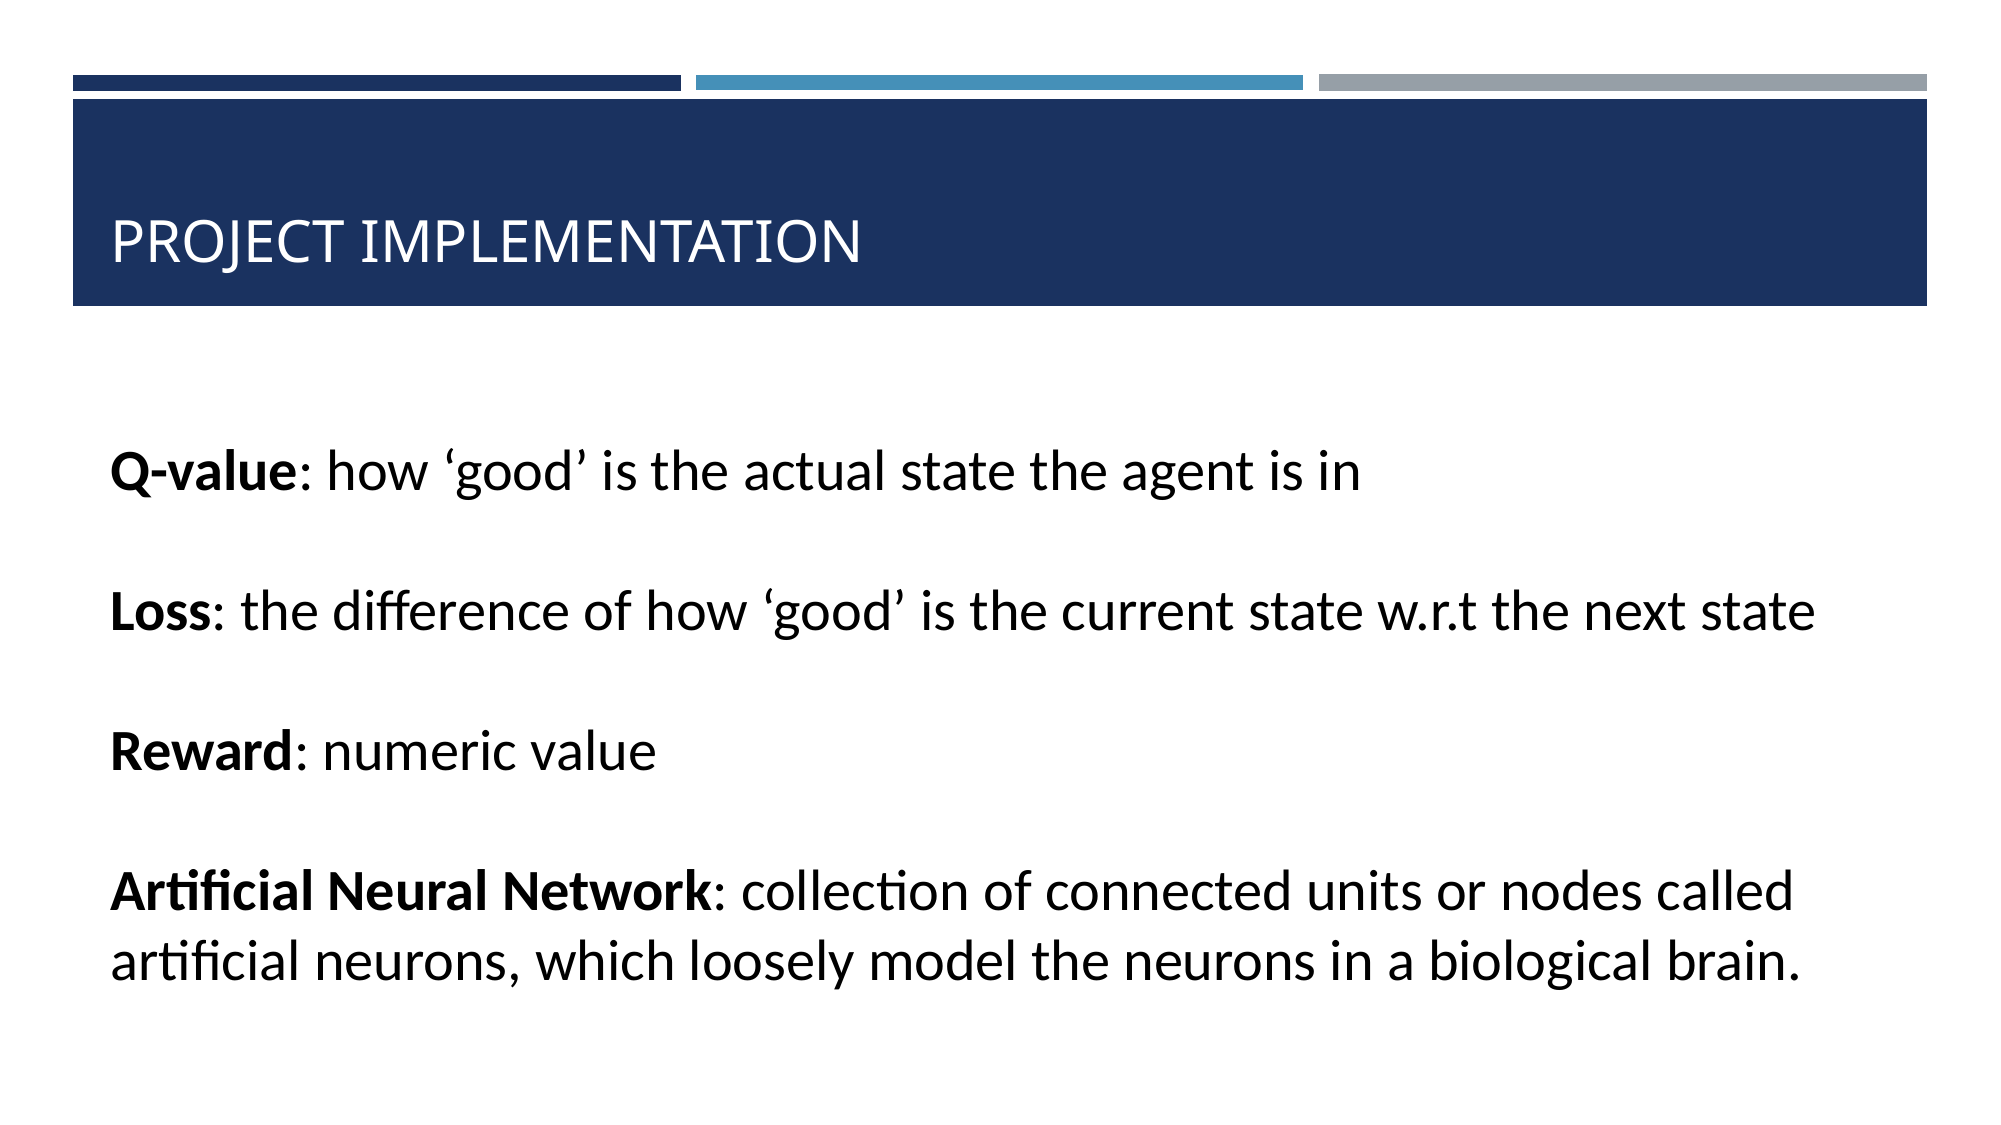

# PROJECT IMPLEMENTATION
Q-value: how ‘good’ is the actual state the agent is in
Loss: the difference of how ‘good’ is the current state w.r.t the next state
Reward: numeric value
Artificial Neural Network: collection of connected units or nodes called artificial neurons, which loosely model the neurons in a biological brain.